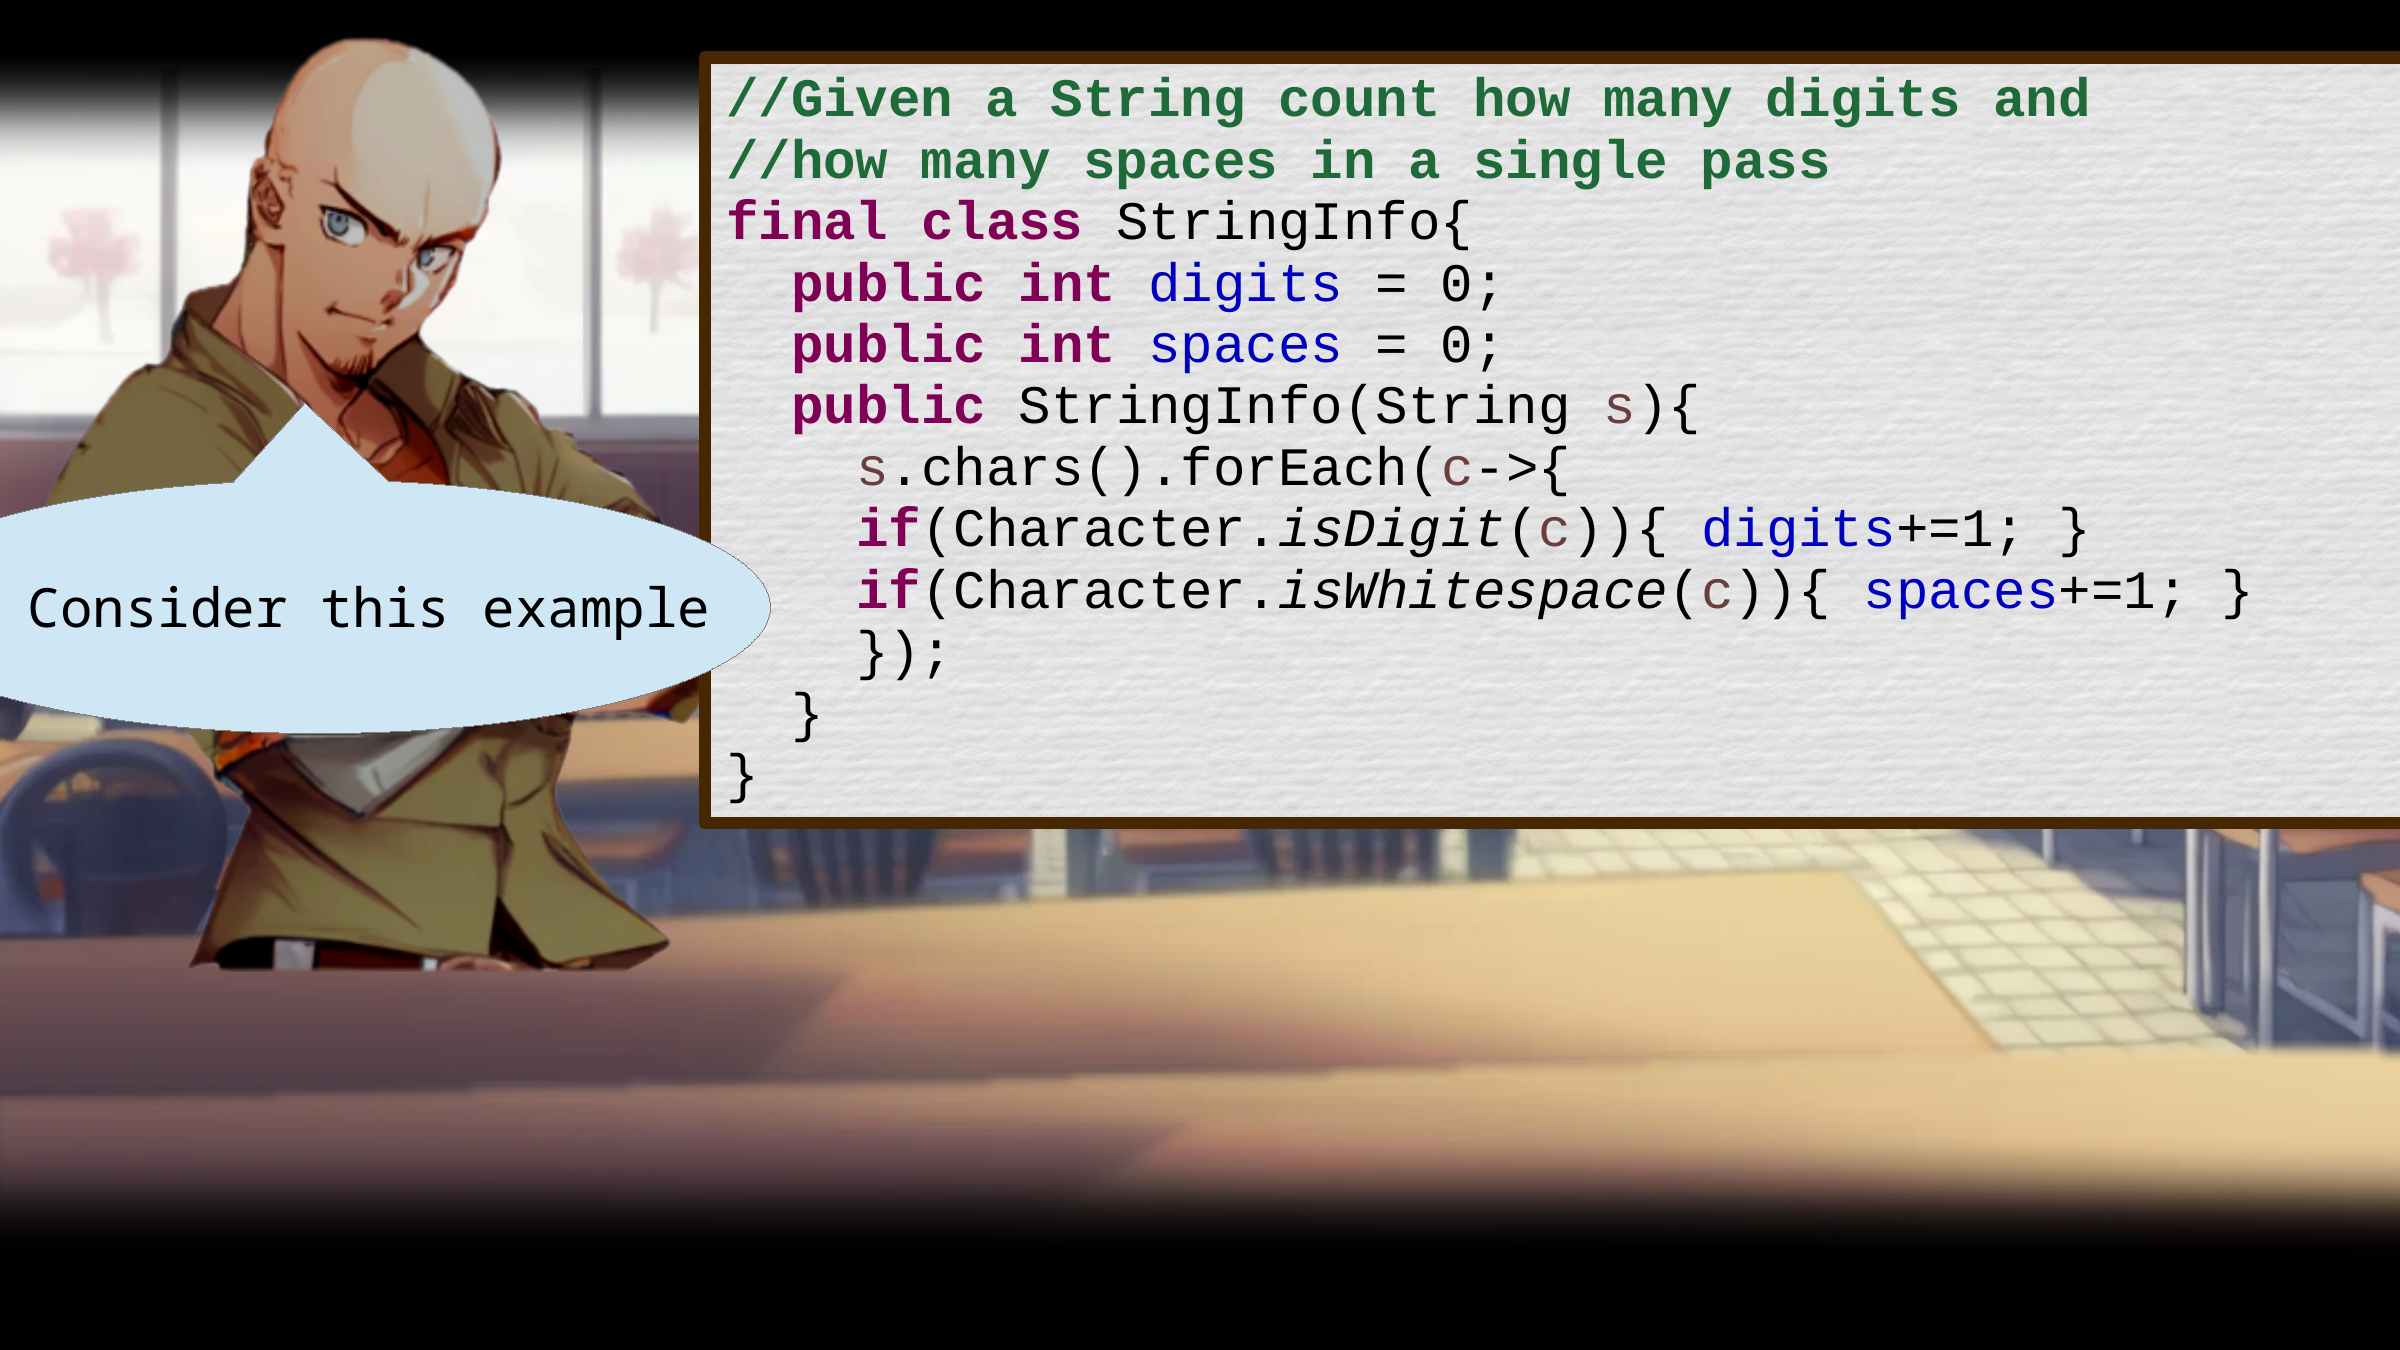

//Given a String count how many digits and
//how many spaces in a single pass
final class StringInfo{
 public int digits = 0;
 public int spaces = 0;
 public StringInfo(String s){
 s.chars().forEach(c->{
 if(Character.isDigit(c)){ digits+=1; }
 if(Character.isWhitespace(c)){ spaces+=1; }
 });
 }
}
 Consider this example